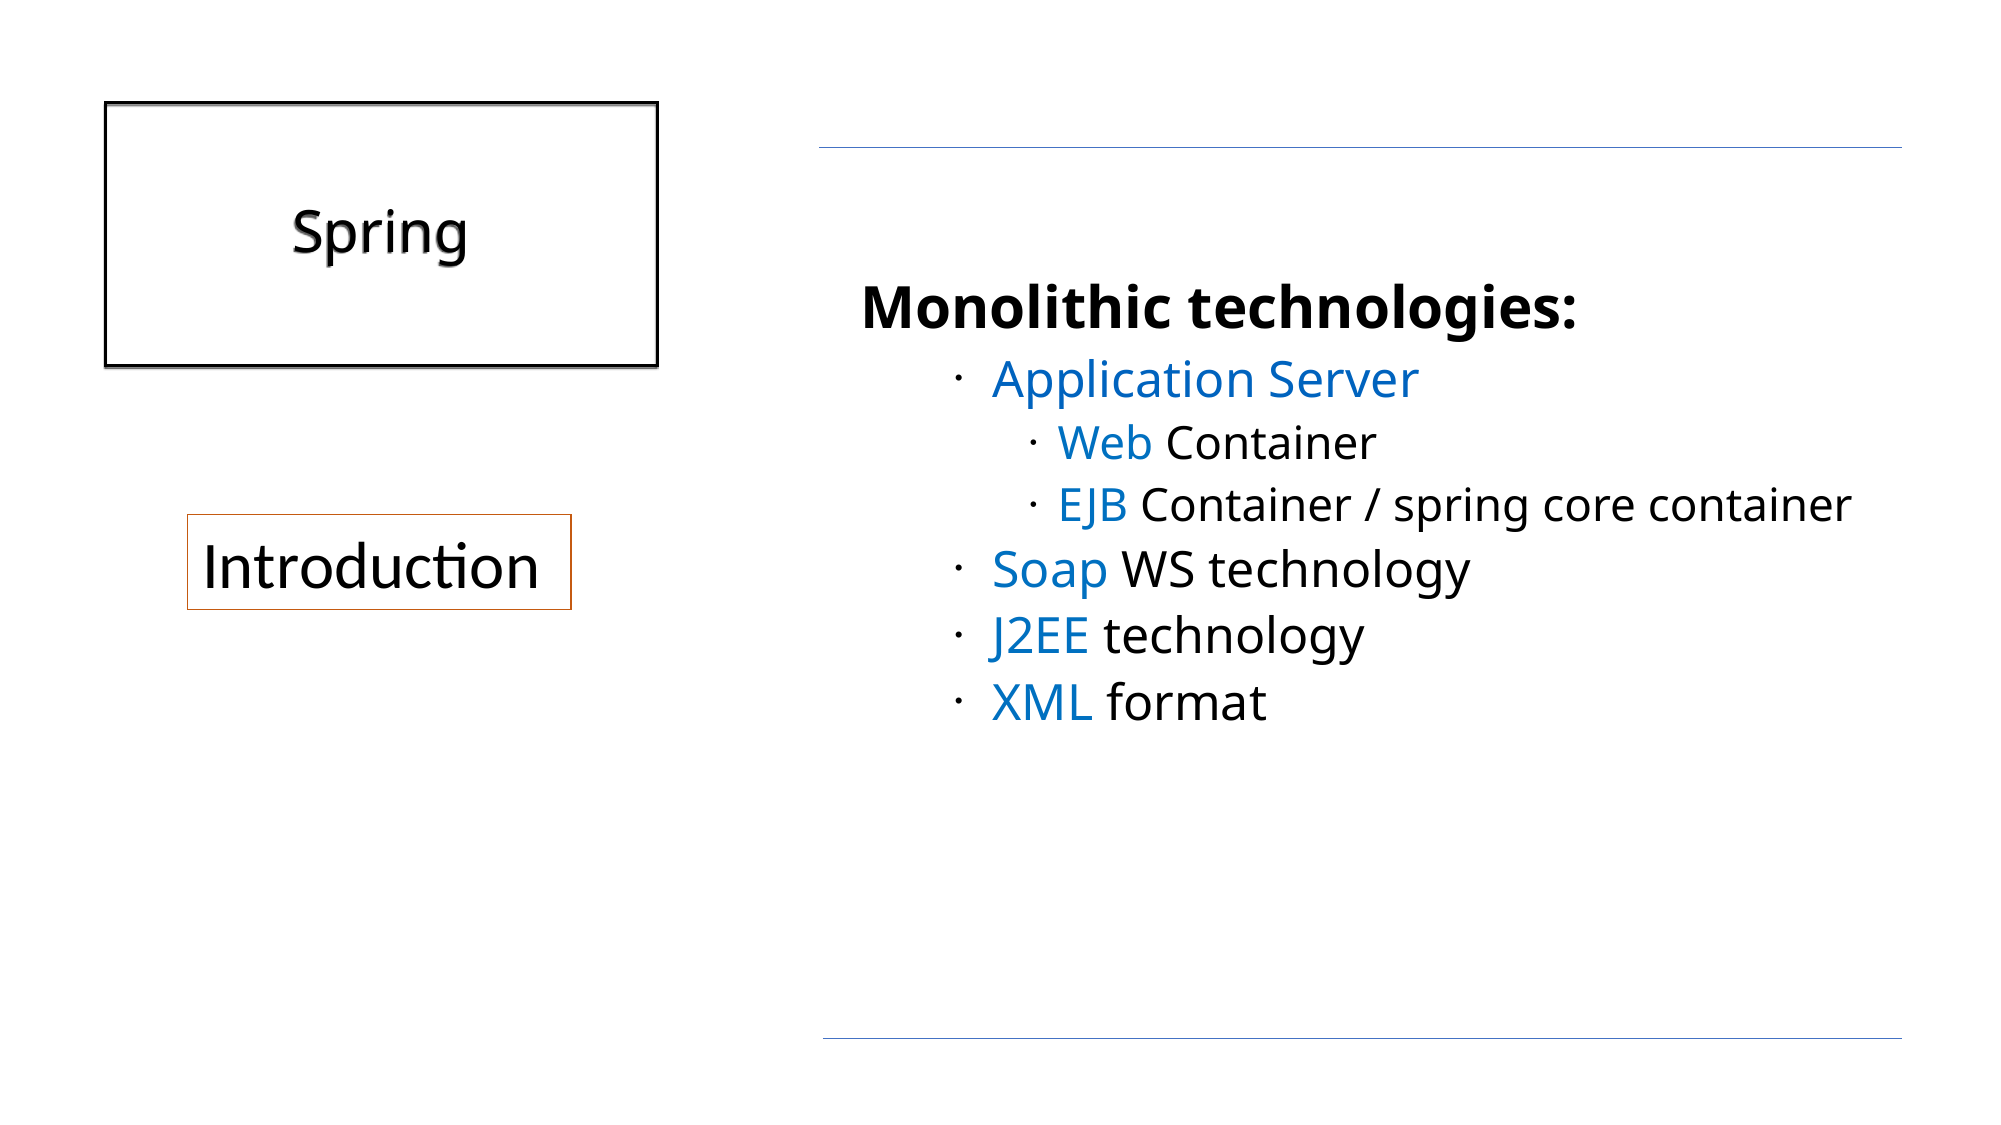

# Spring
Monolithic technologies:
Application Server
Web Container
EJB Container / spring core container
Soap WS technology
J2EE technology
XML format
Introduction